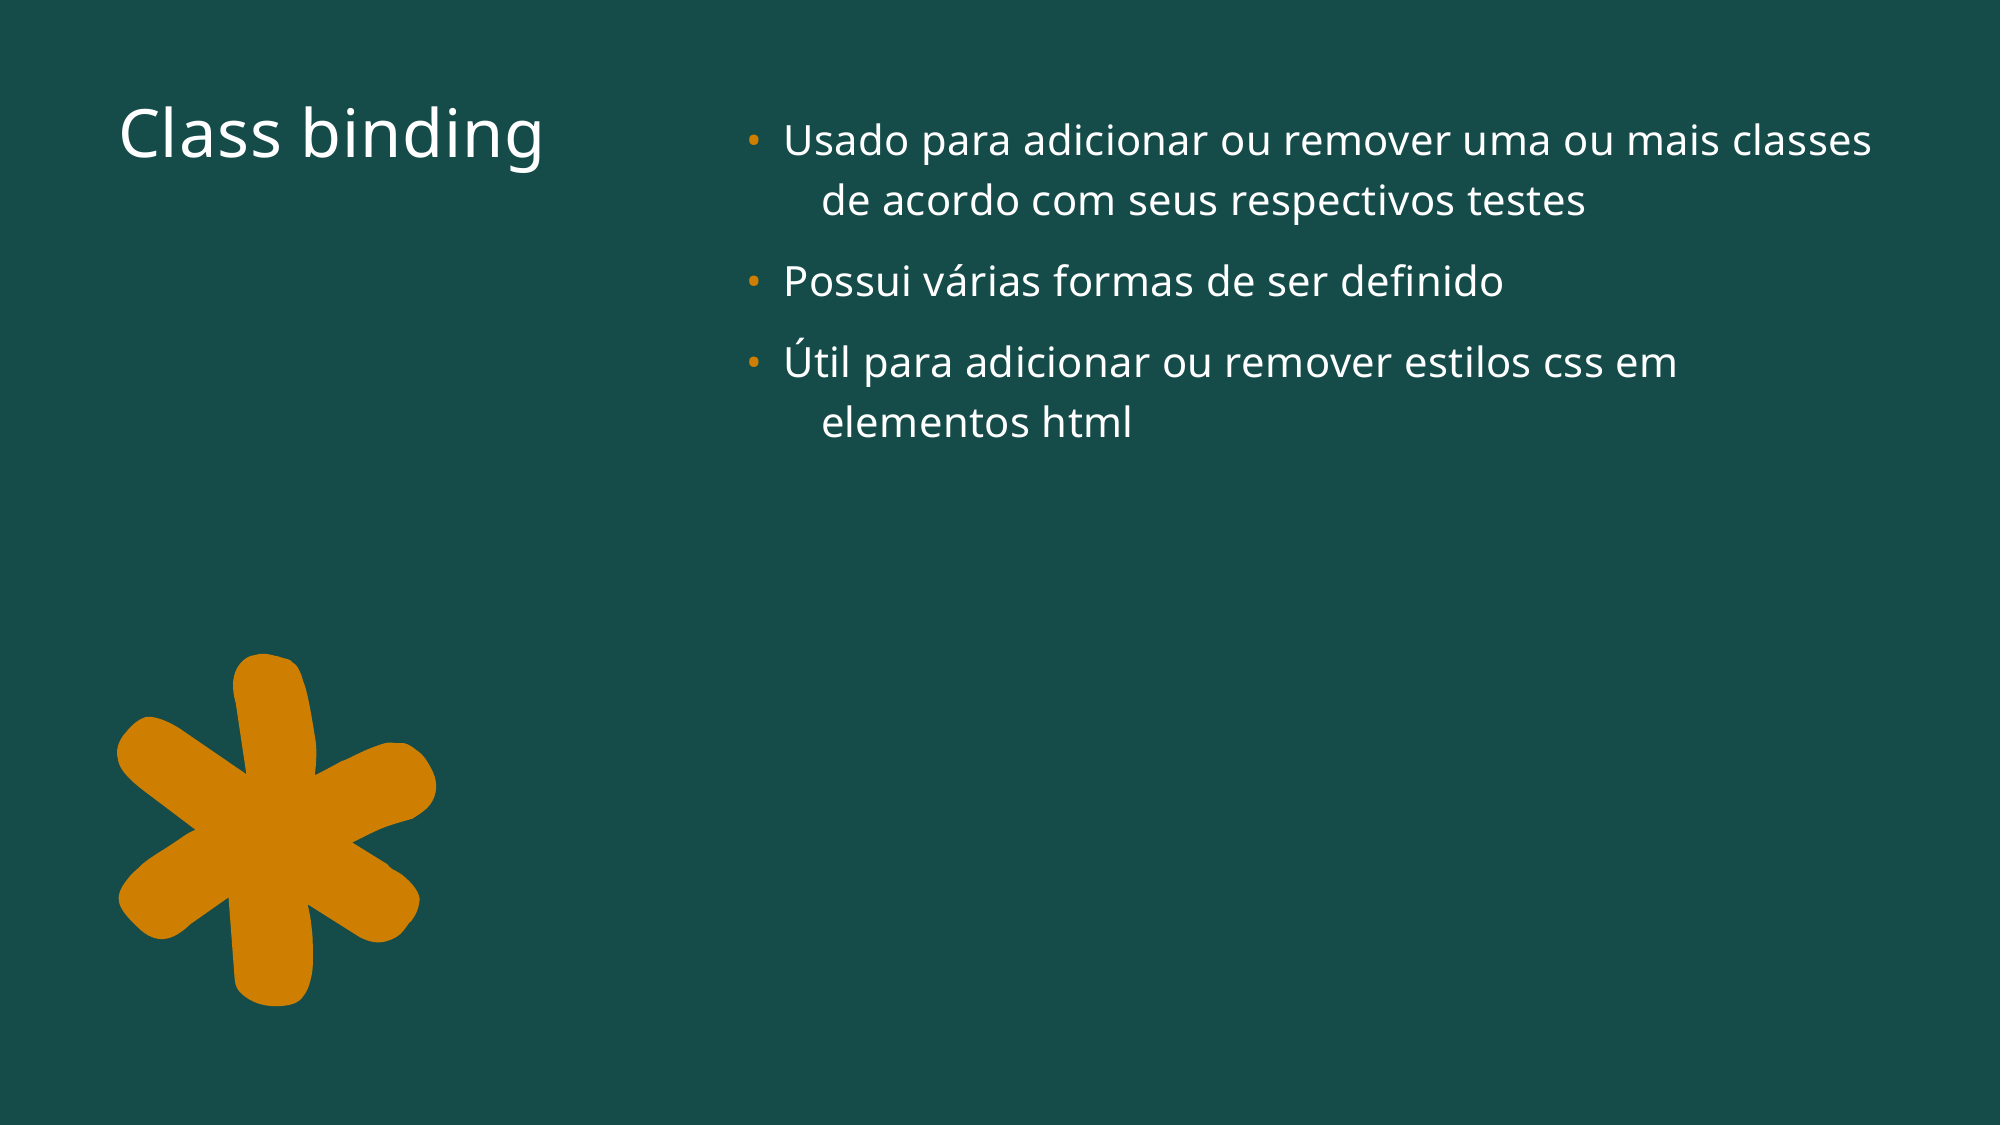

# Class binding
Usado para adicionar ou remover uma ou mais classes de acordo com seus respectivos testes
Possui várias formas de ser definido
Útil para adicionar ou remover estilos css em elementos html